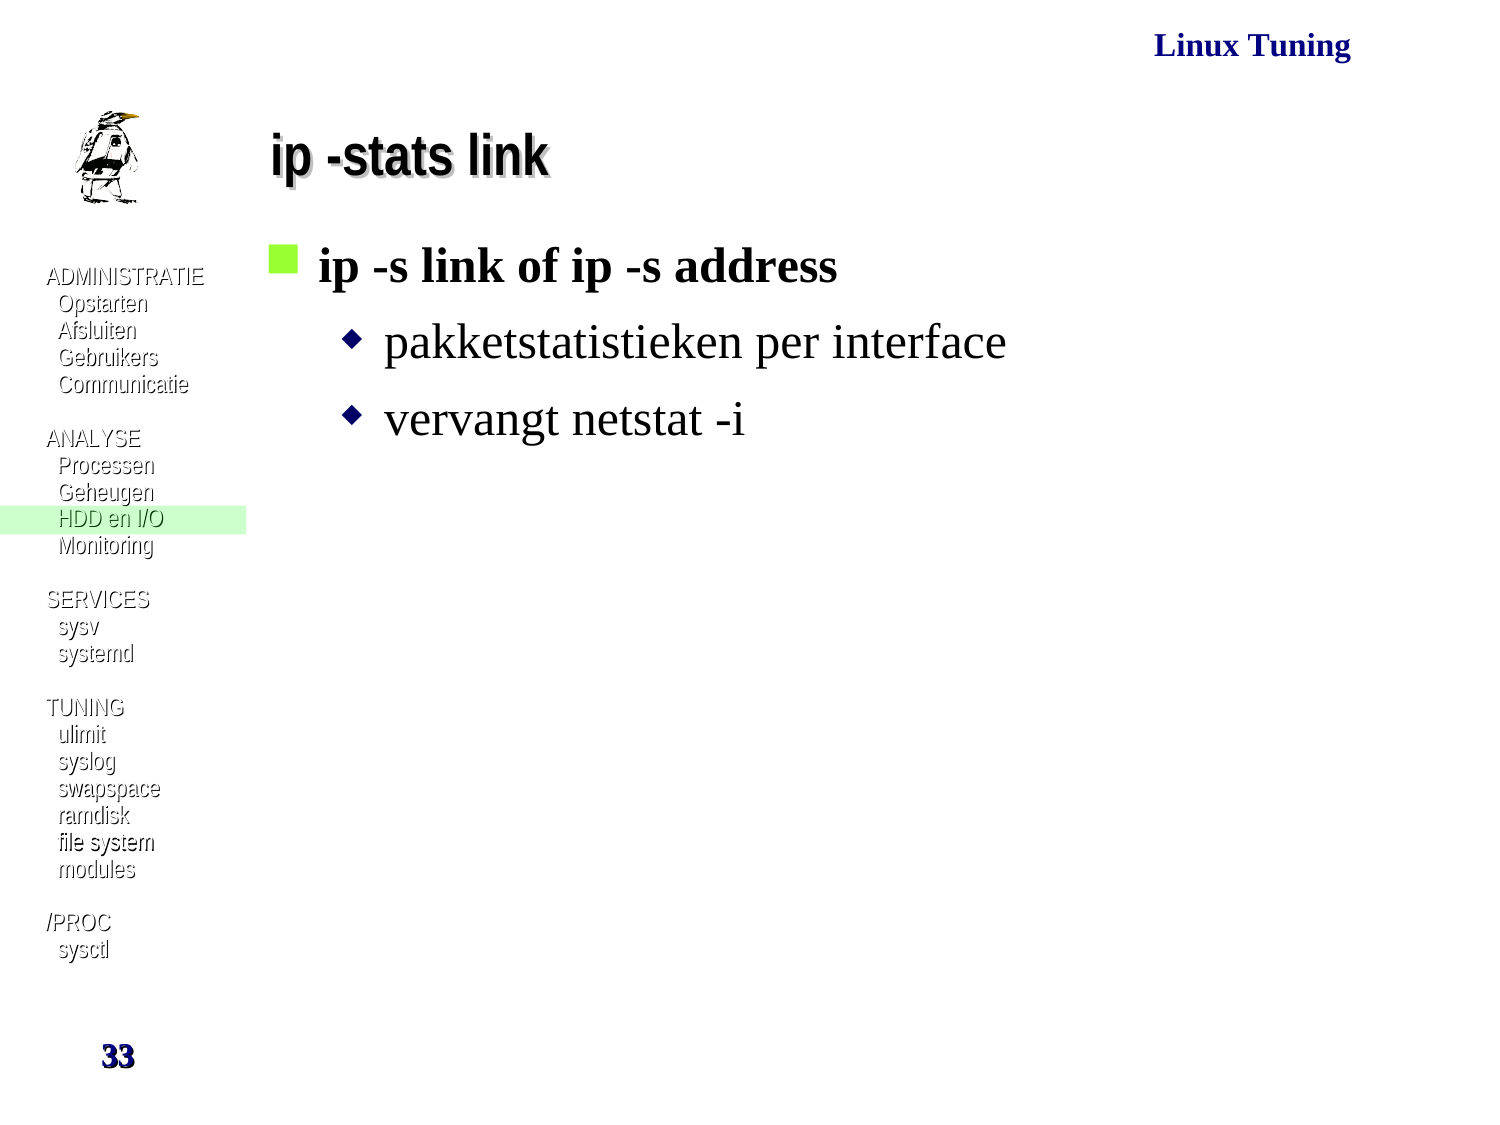

# ip -stats link
ip -s link of ip -s address
pakketstatistieken per interface
vervangt netstat -i